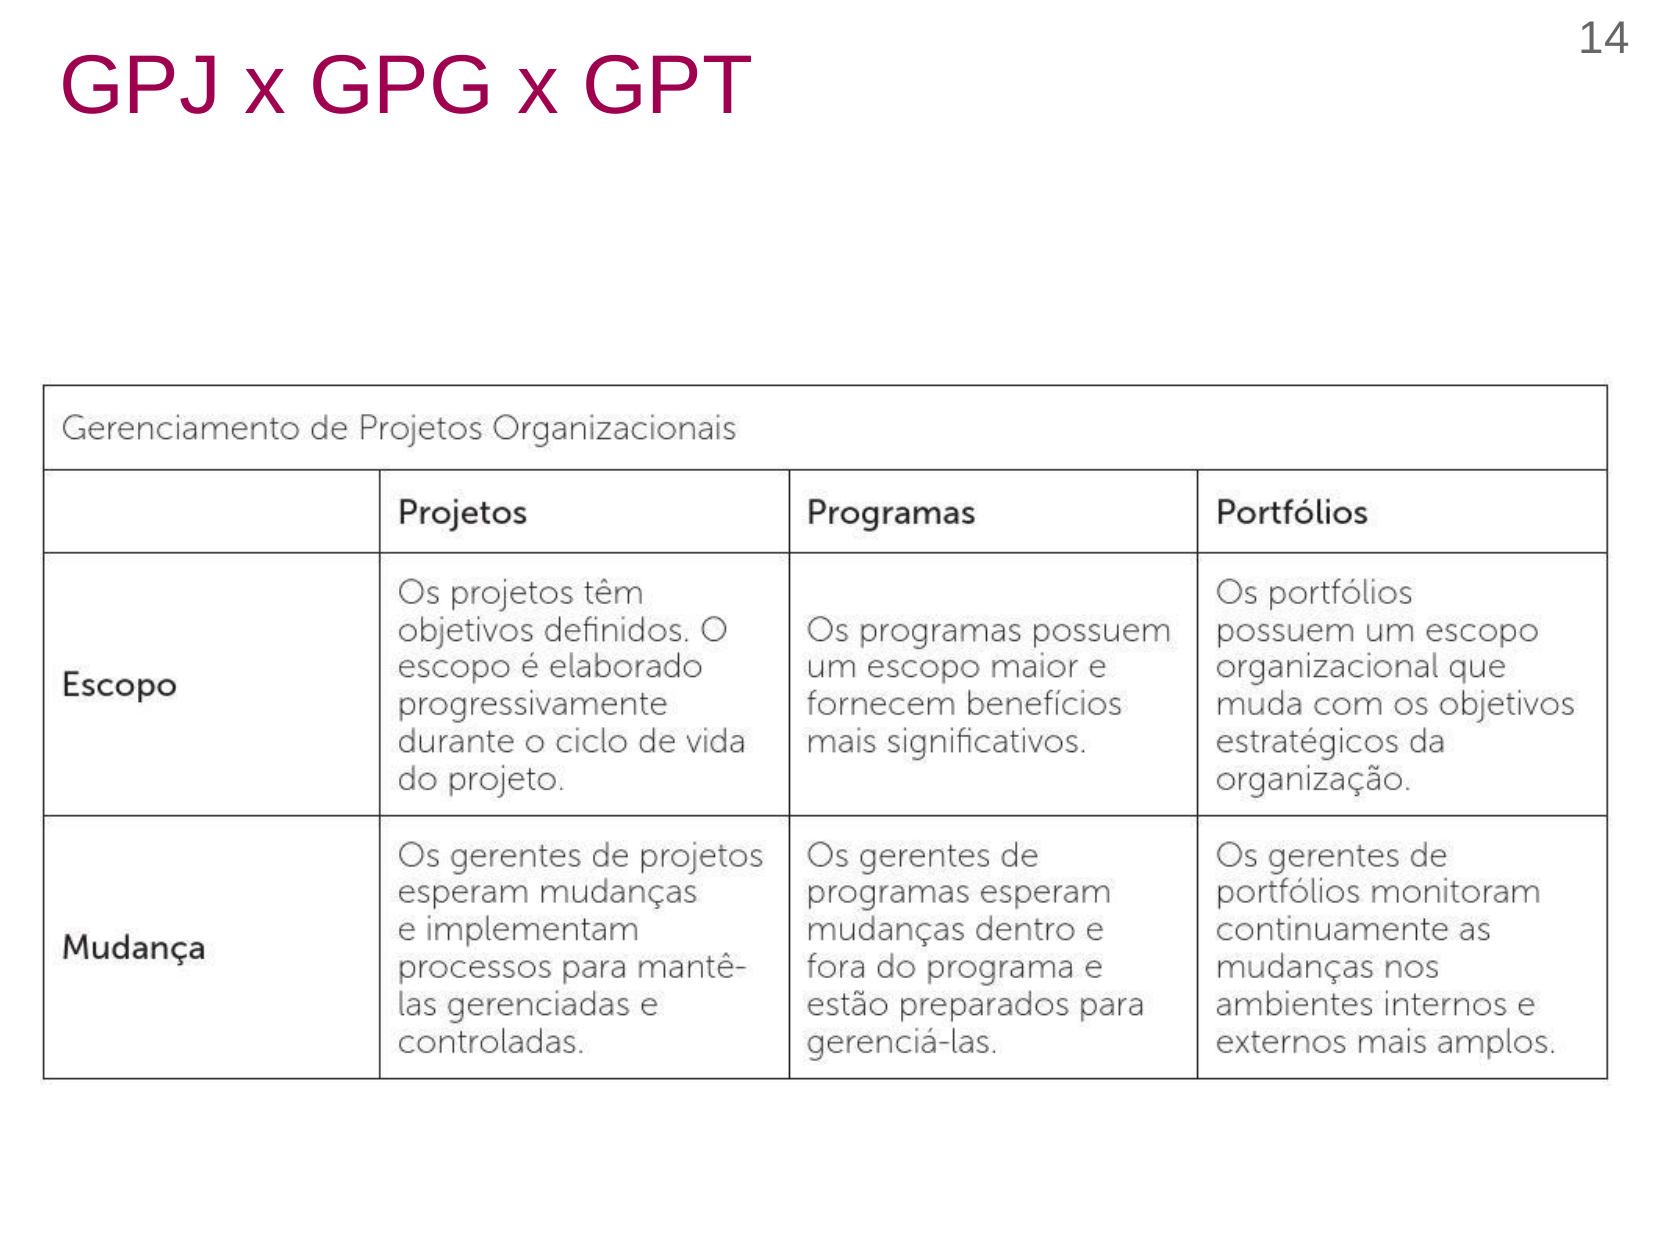

14
# GPJ x GPG x GPT